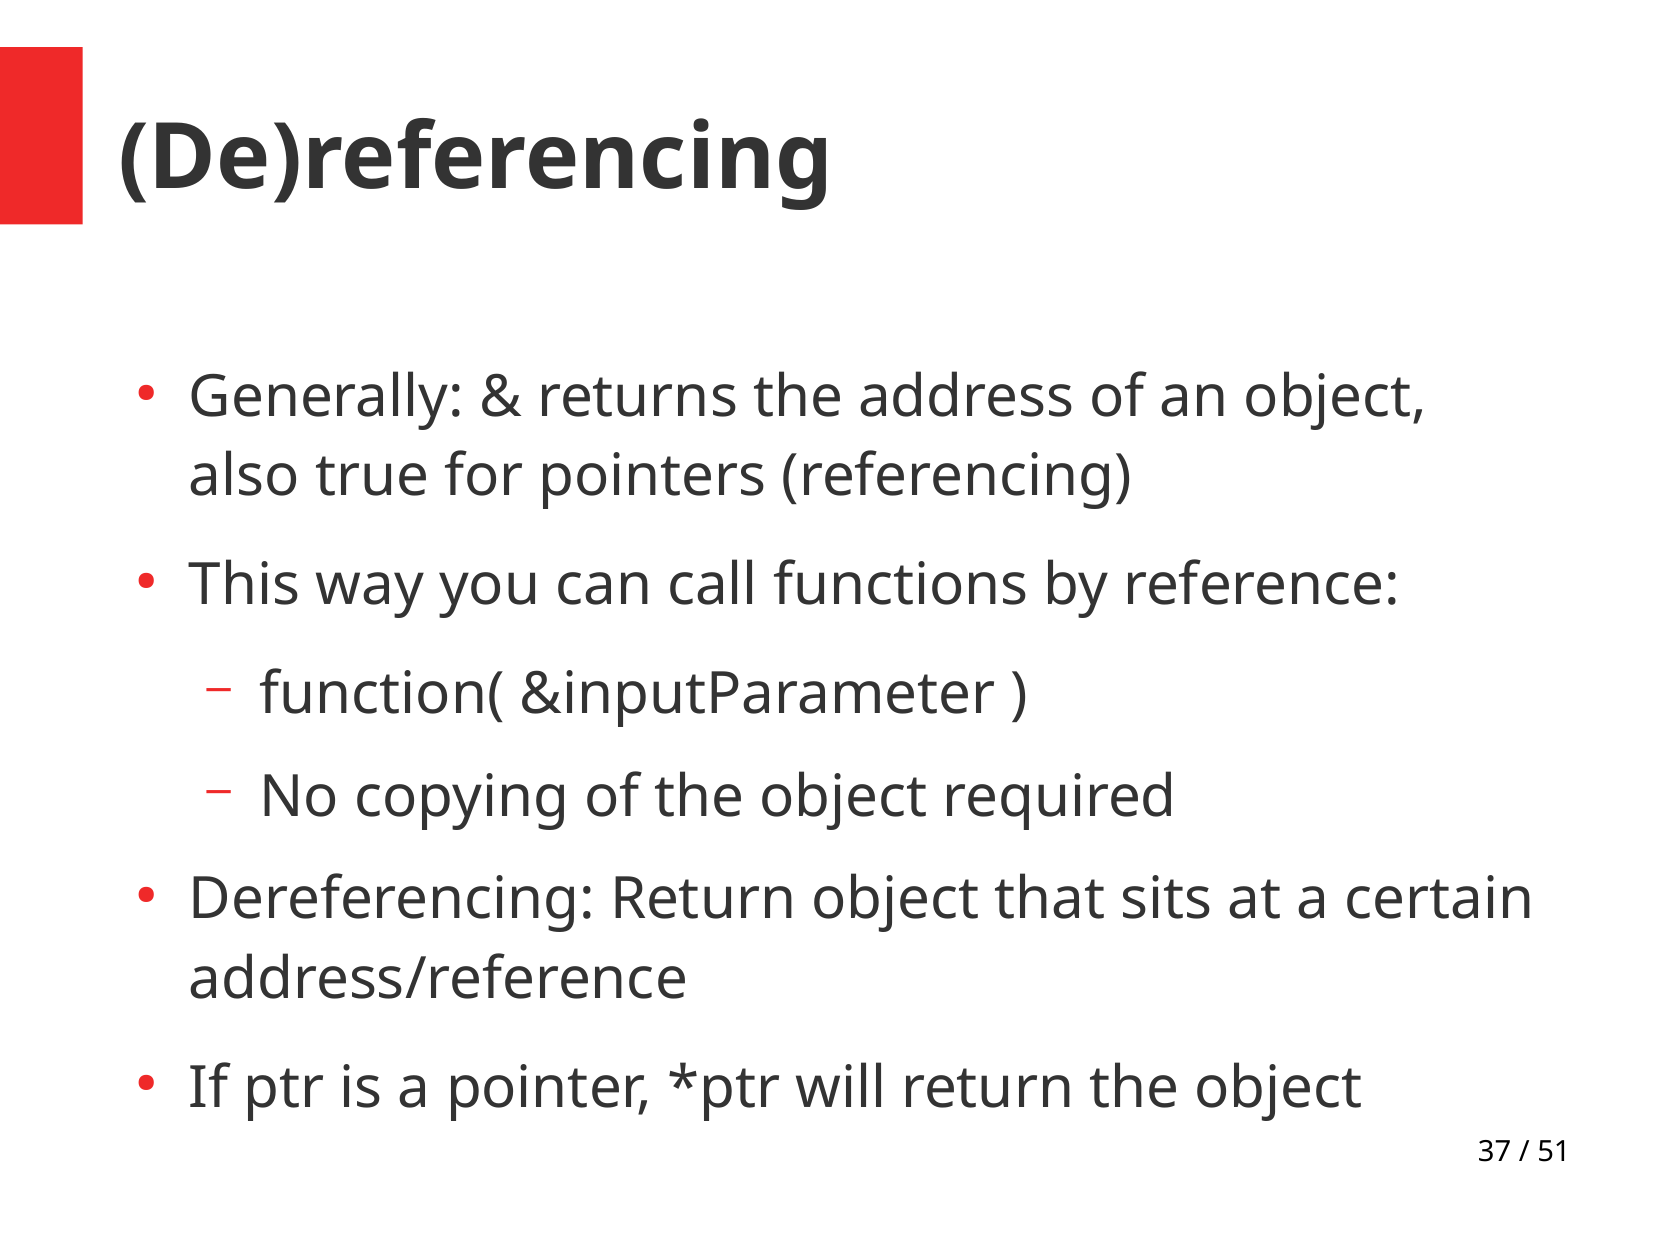

# (De)referencing
Generally: & returns the address of an object, also true for pointers (referencing)
This way you can call functions by reference:
function( &inputParameter )
No copying of the object required
Dereferencing: Return object that sits at a certain address/reference
If ptr is a pointer, *ptr will return the object
37